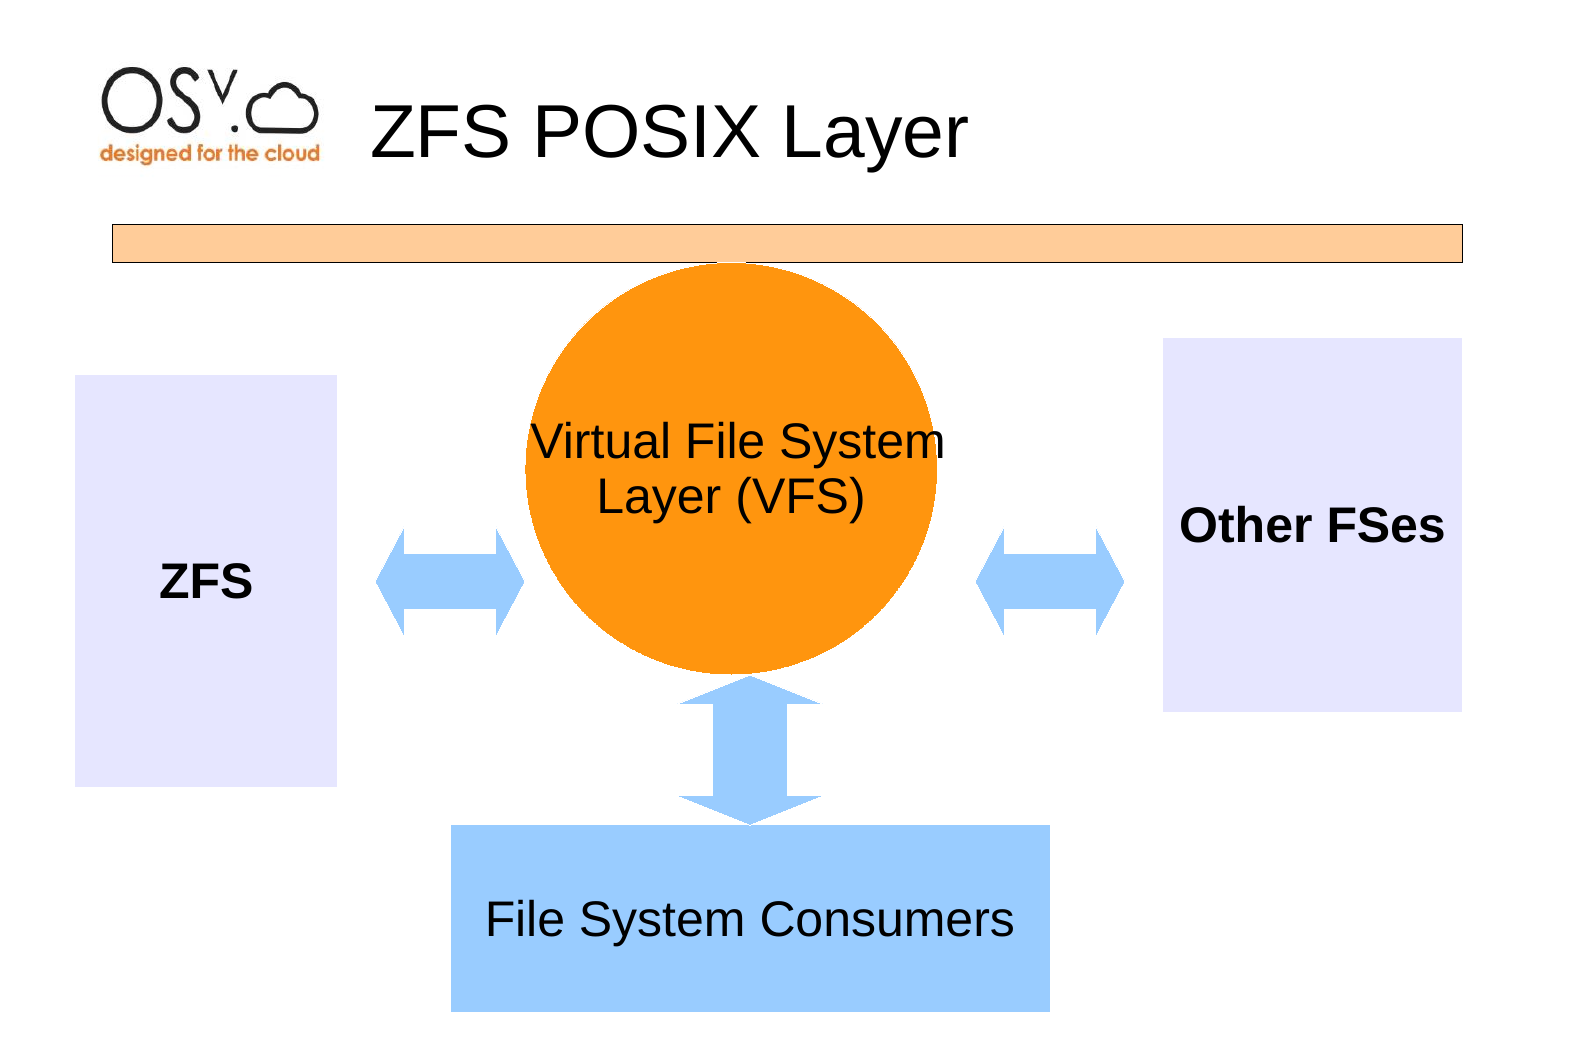

# ZFS POSIX Layer
 Virtual File System
Layer (VFS)
Other FSes
ZFS
File System Consumers